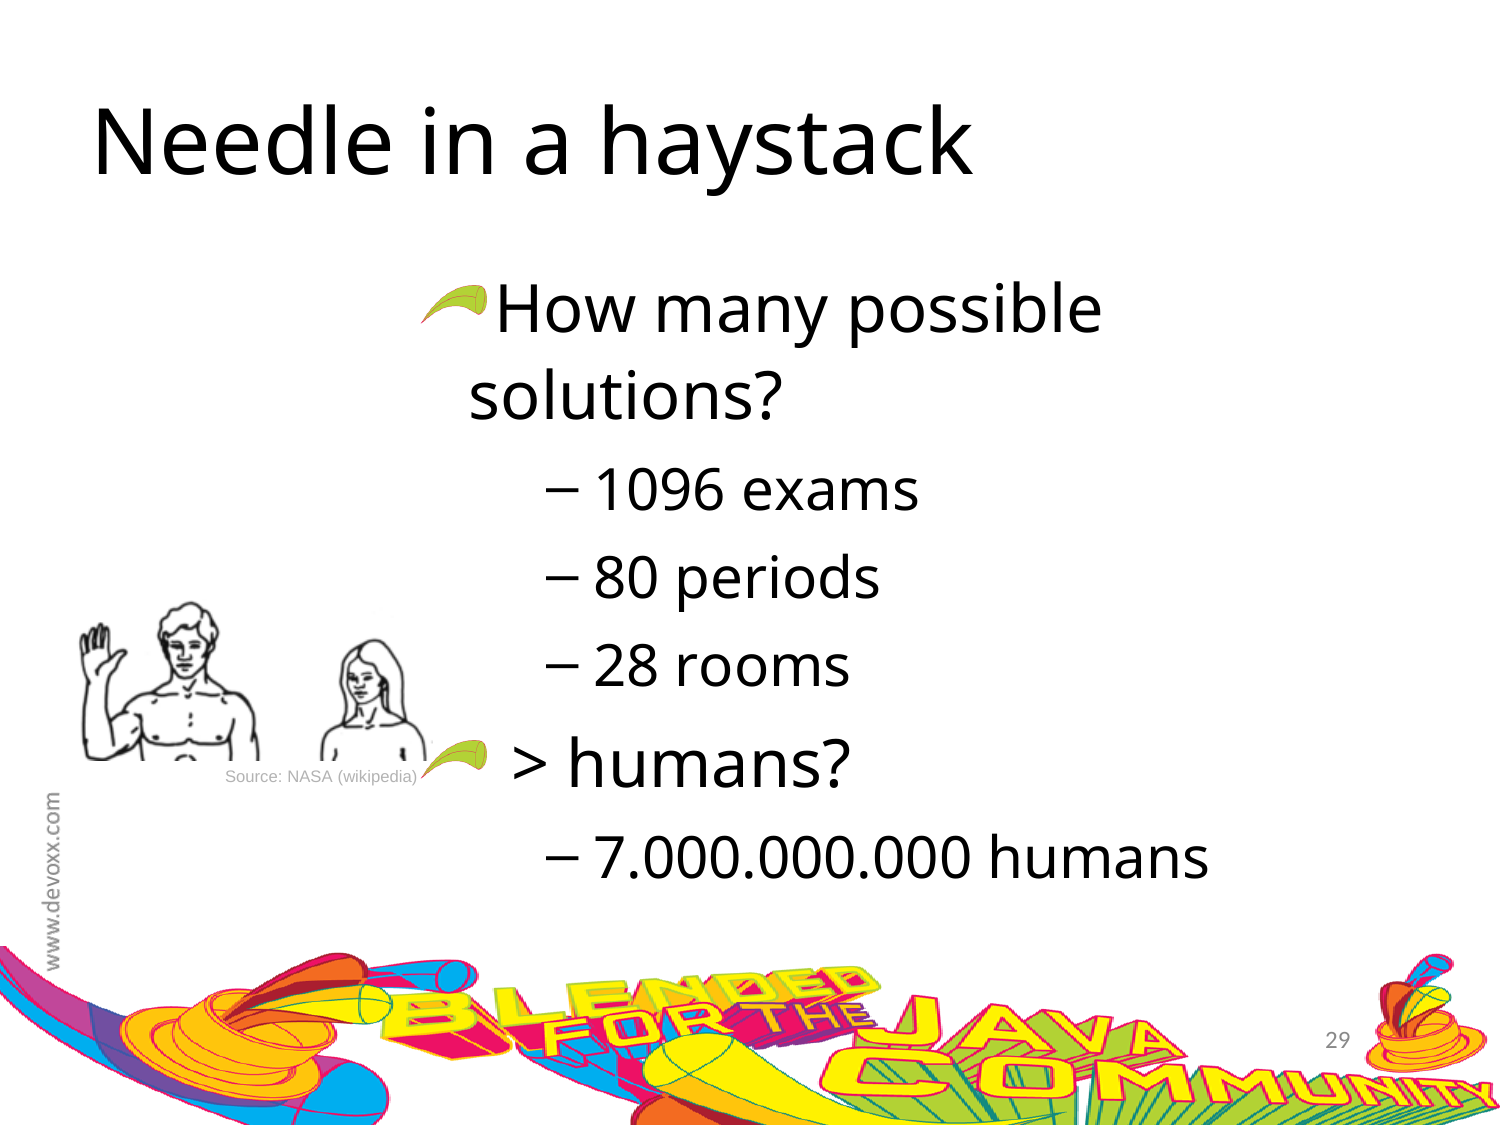

# Needle in a haystack
How many possible solutions?
1096 exams
80 periods
28 rooms
 > humans?
7.000.000.000 humans
Source: NASA (wikipedia)
29